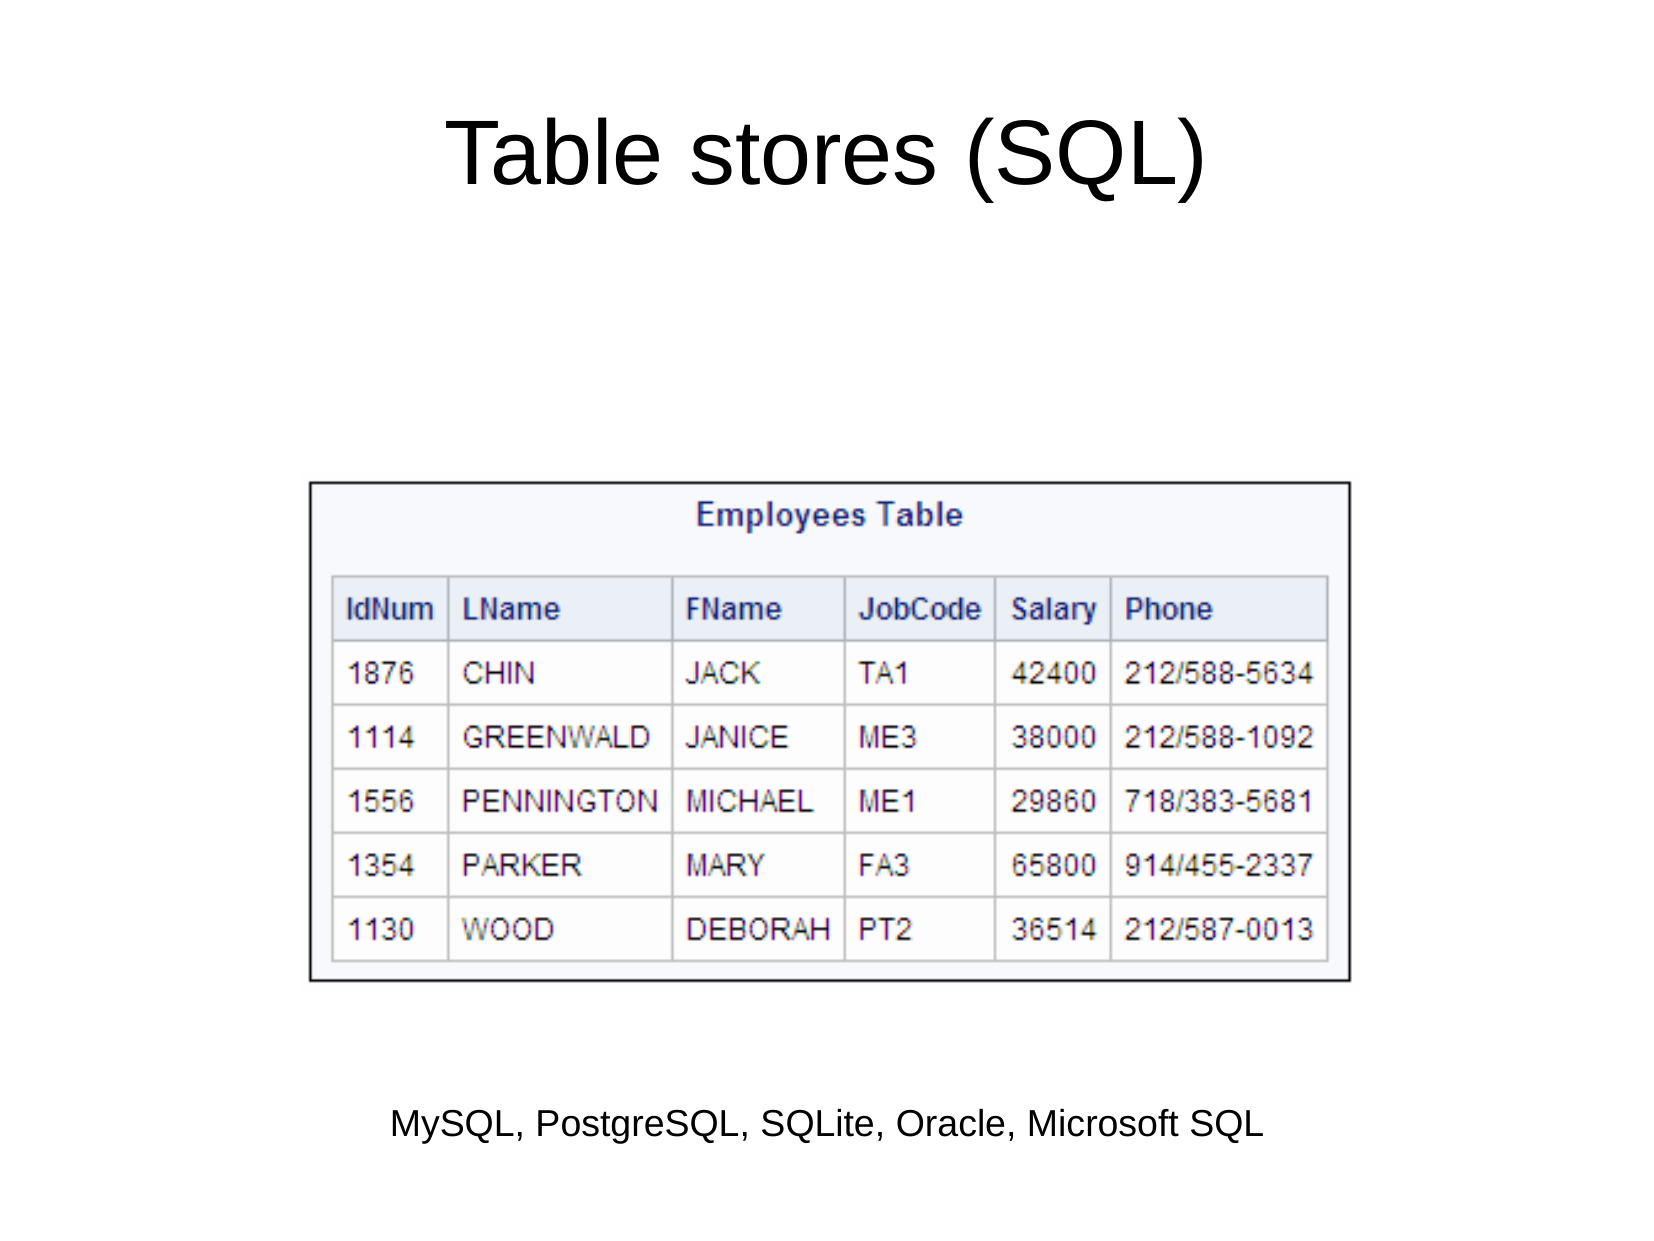

# Table stores (SQL)
MySQL, PostgreSQL, SQLite, Oracle, Microsoft SQL